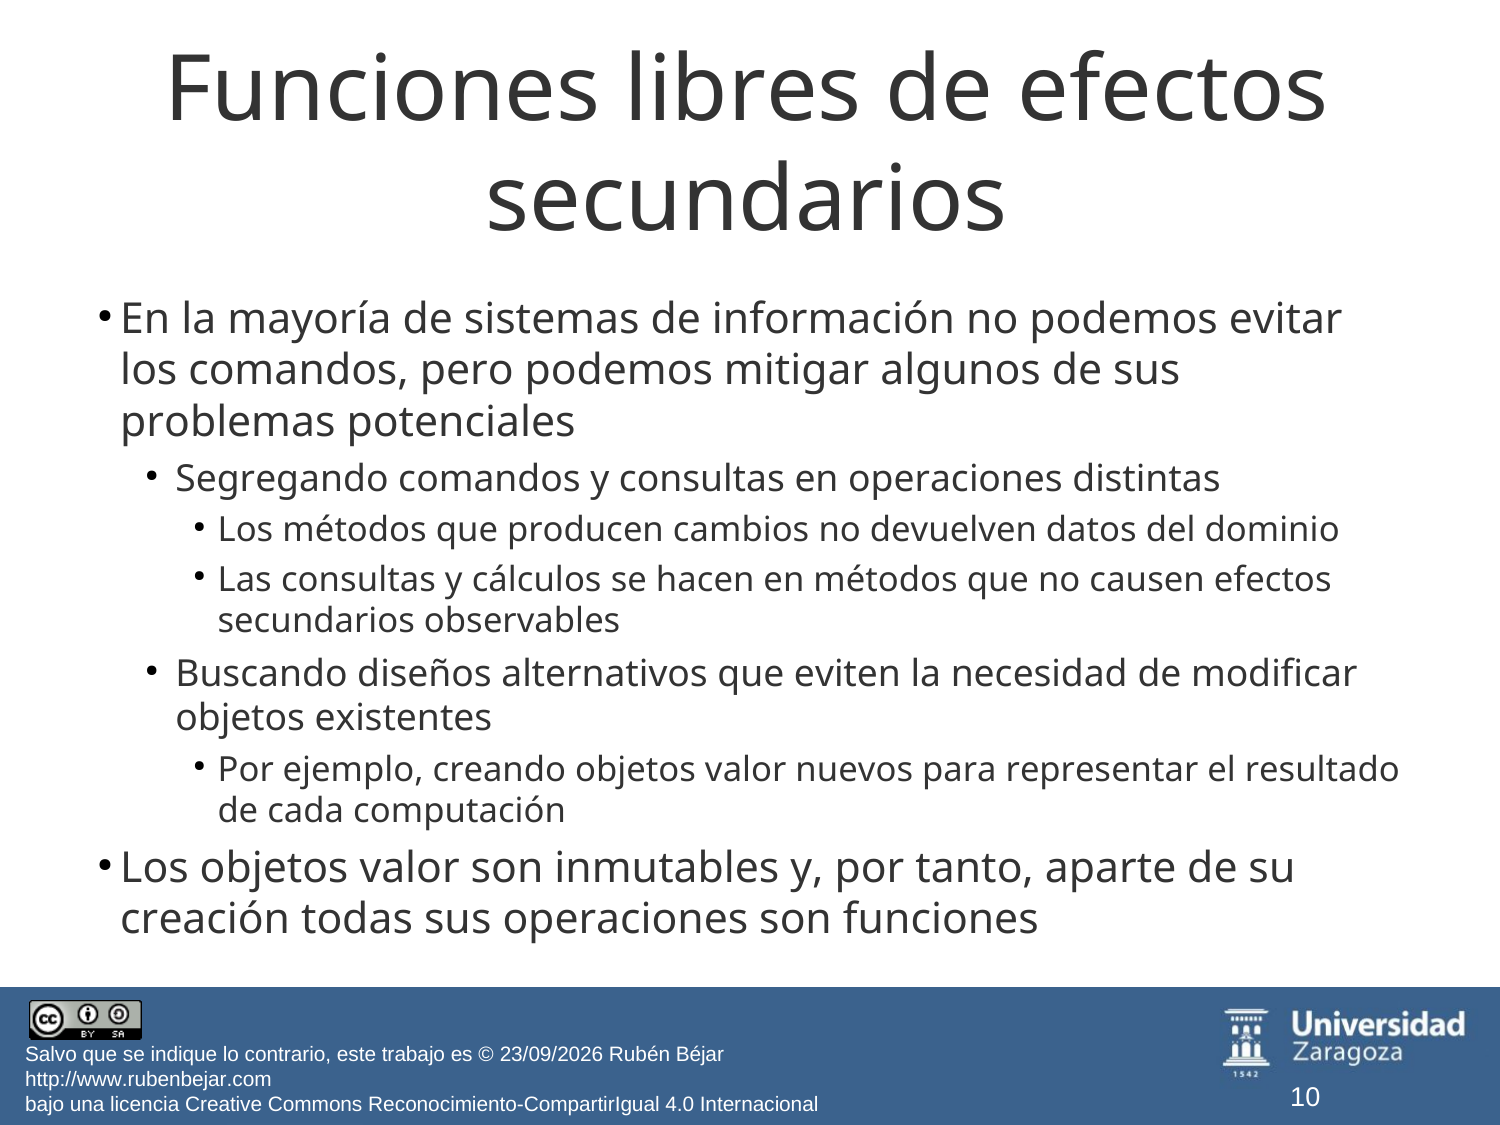

# Funciones libres de efectos secundarios
En la mayoría de sistemas de información no podemos evitar los comandos, pero podemos mitigar algunos de sus problemas potenciales
Segregando comandos y consultas en operaciones distintas
Los métodos que producen cambios no devuelven datos del dominio
Las consultas y cálculos se hacen en métodos que no causen efectos secundarios observables
Buscando diseños alternativos que eviten la necesidad de modificar objetos existentes
Por ejemplo, creando objetos valor nuevos para representar el resultado de cada computación
Los objetos valor son inmutables y, por tanto, aparte de su creación todas sus operaciones son funciones